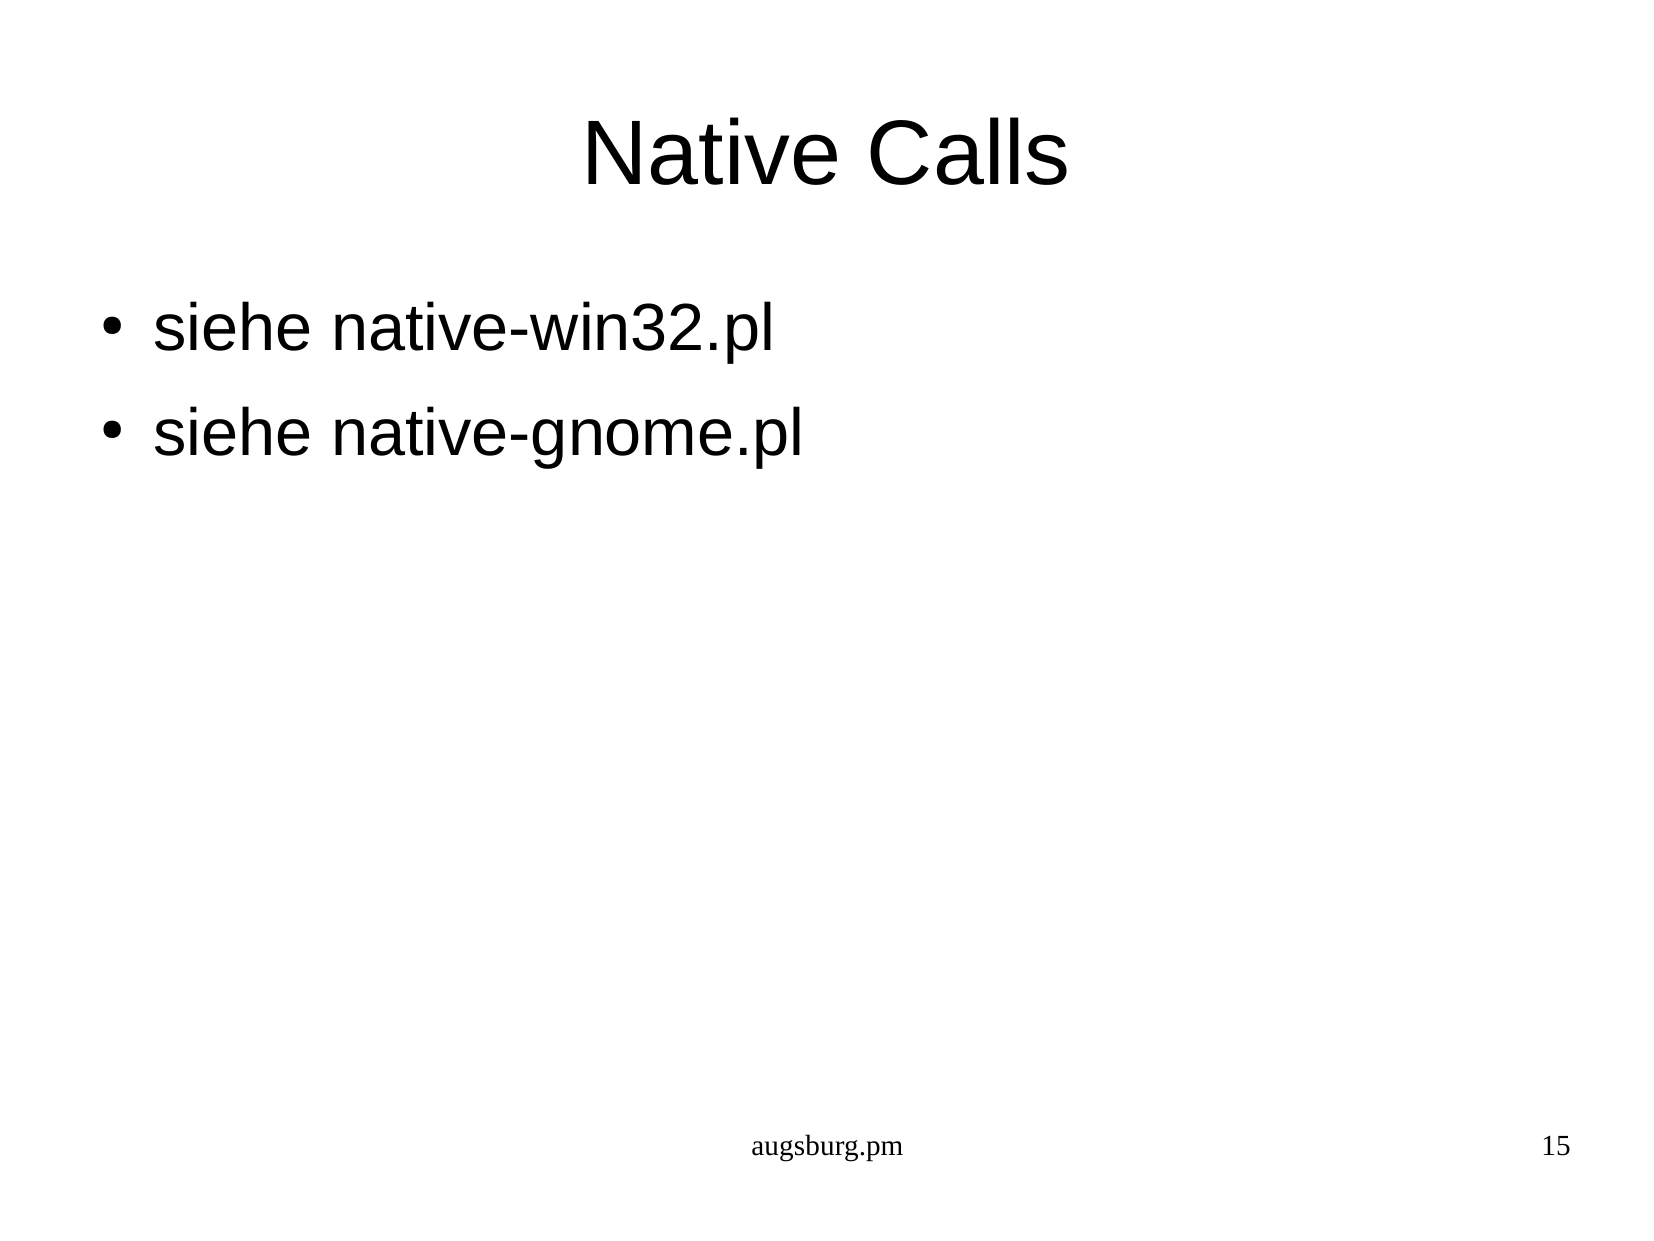

# Native Calls
siehe native-win32.pl
siehe native-gnome.pl
augsburg.pm
15